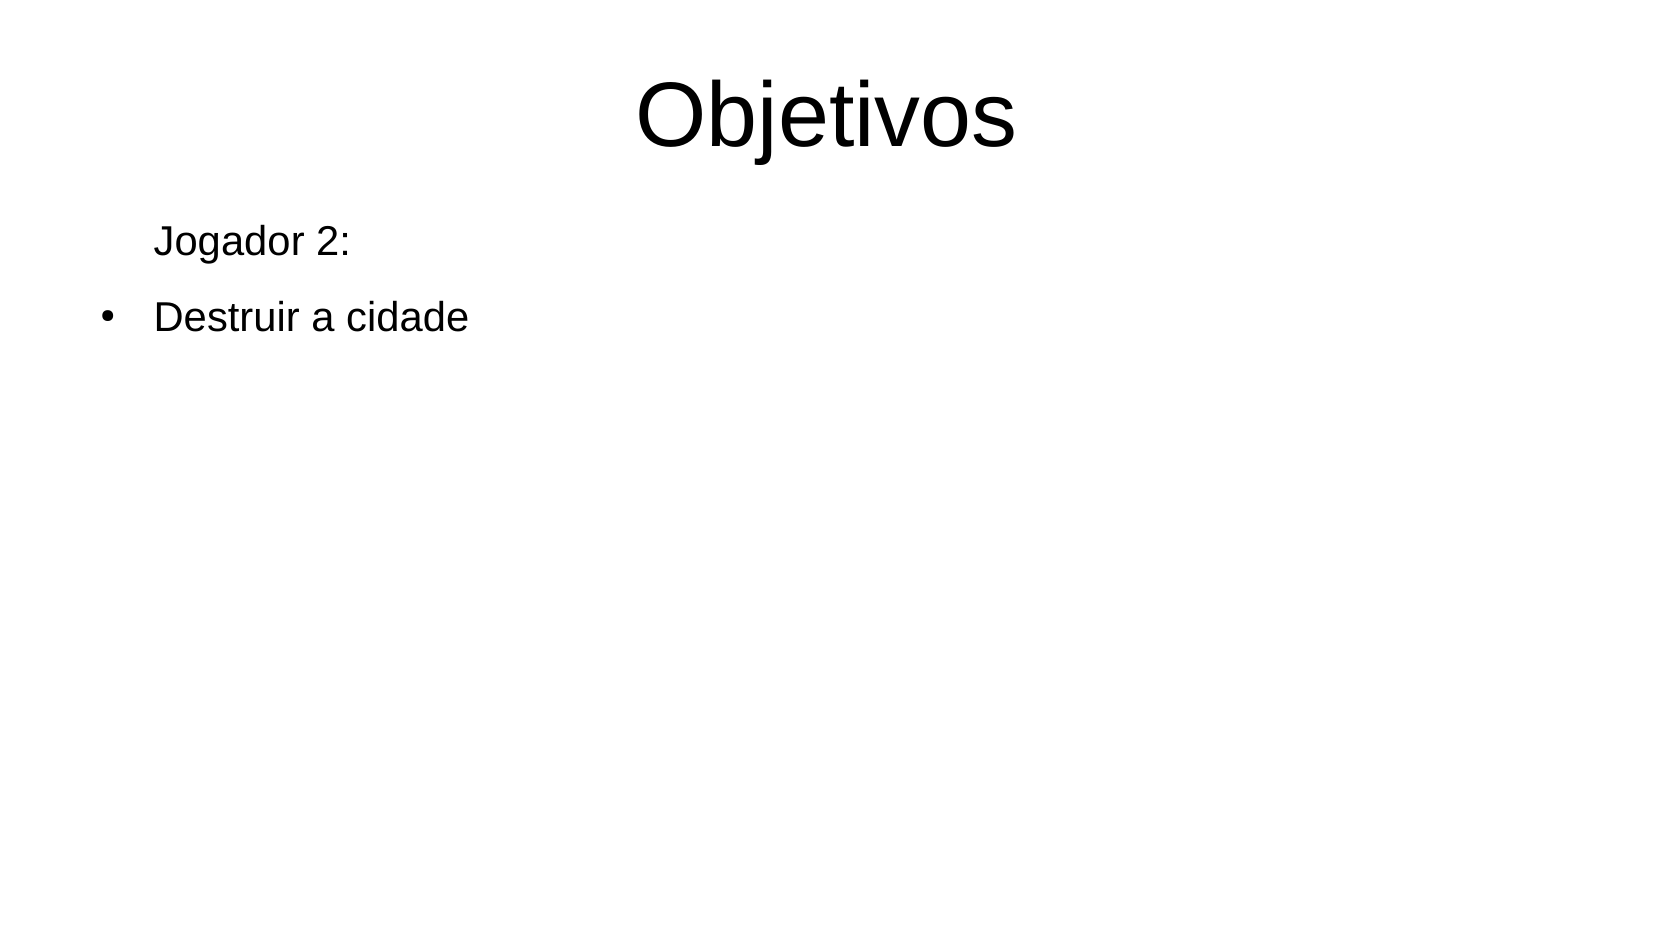

# Objetivos
Jogador 2:
Destruir a cidade